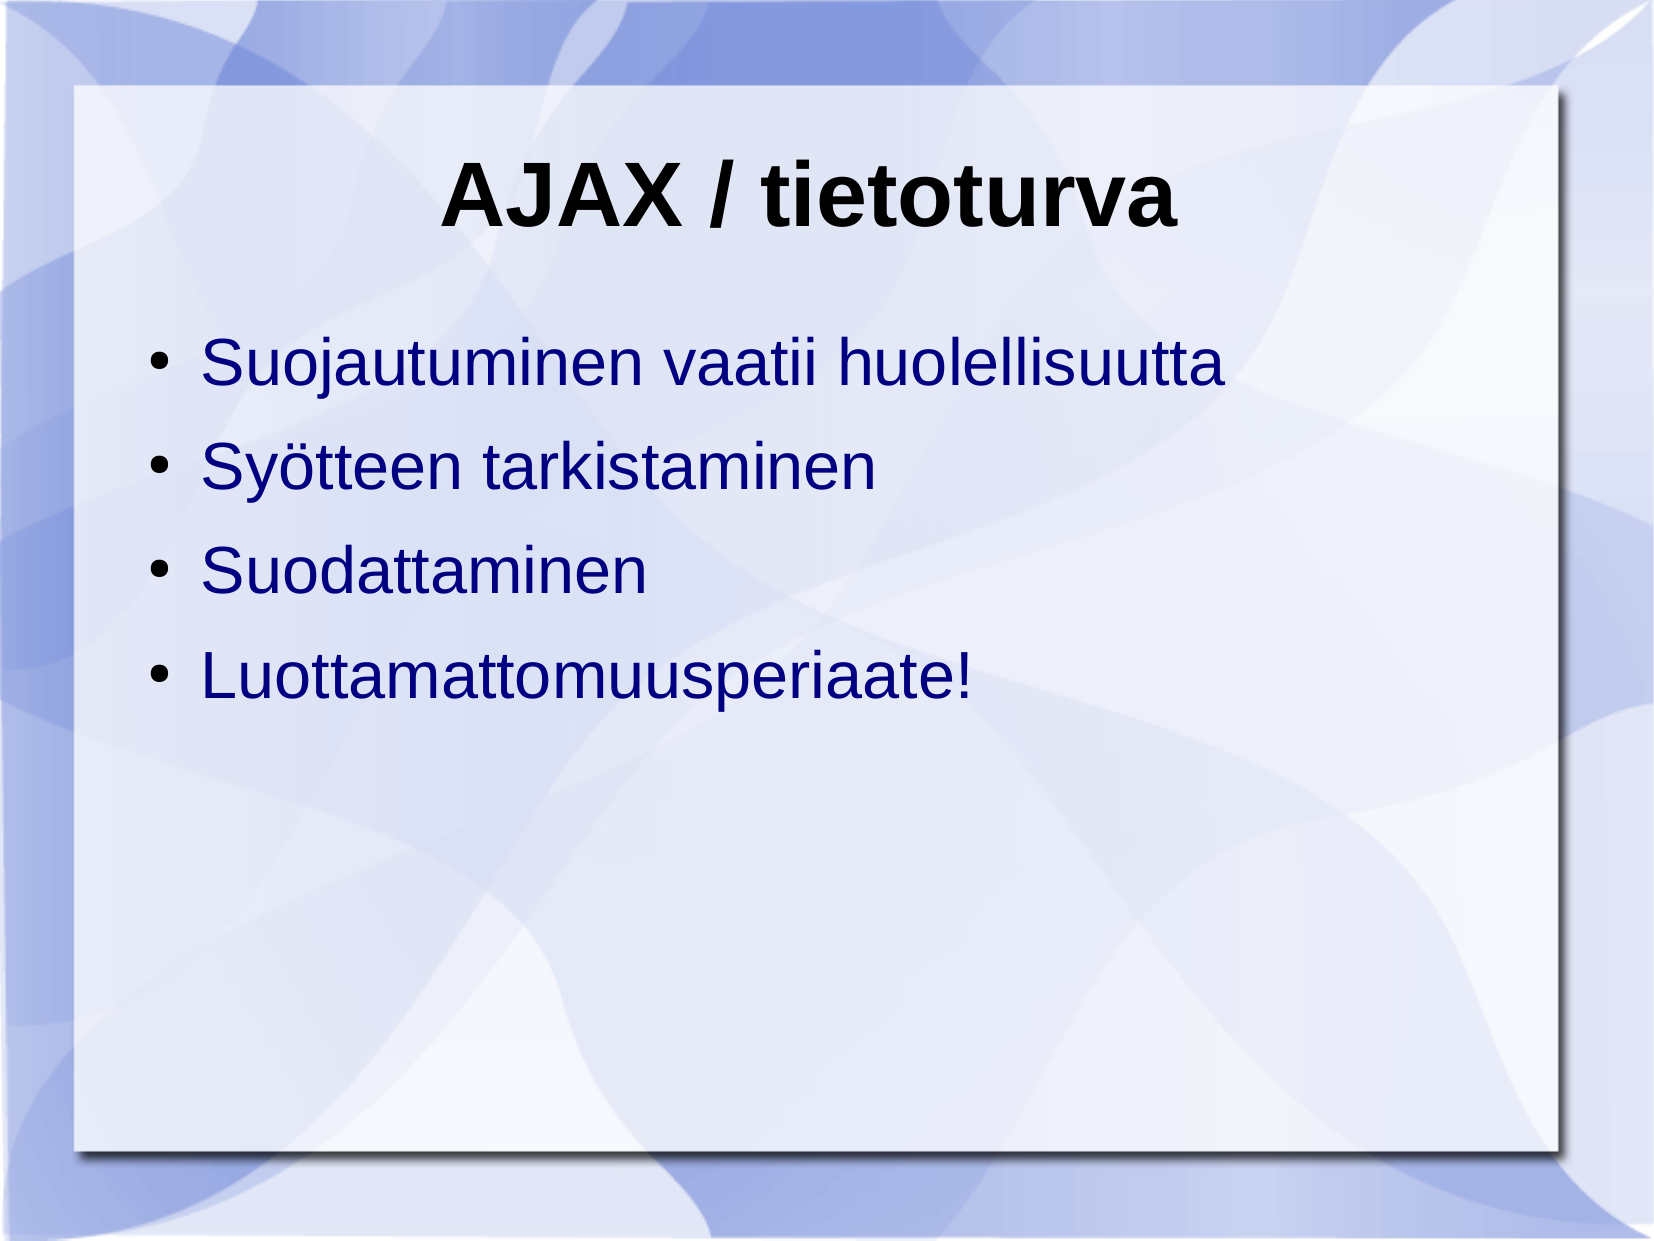

# AJAX / tietoturva
Suojautuminen vaatii huolellisuutta
Syötteen tarkistaminen
Suodattaminen
Luottamattomuusperiaate!